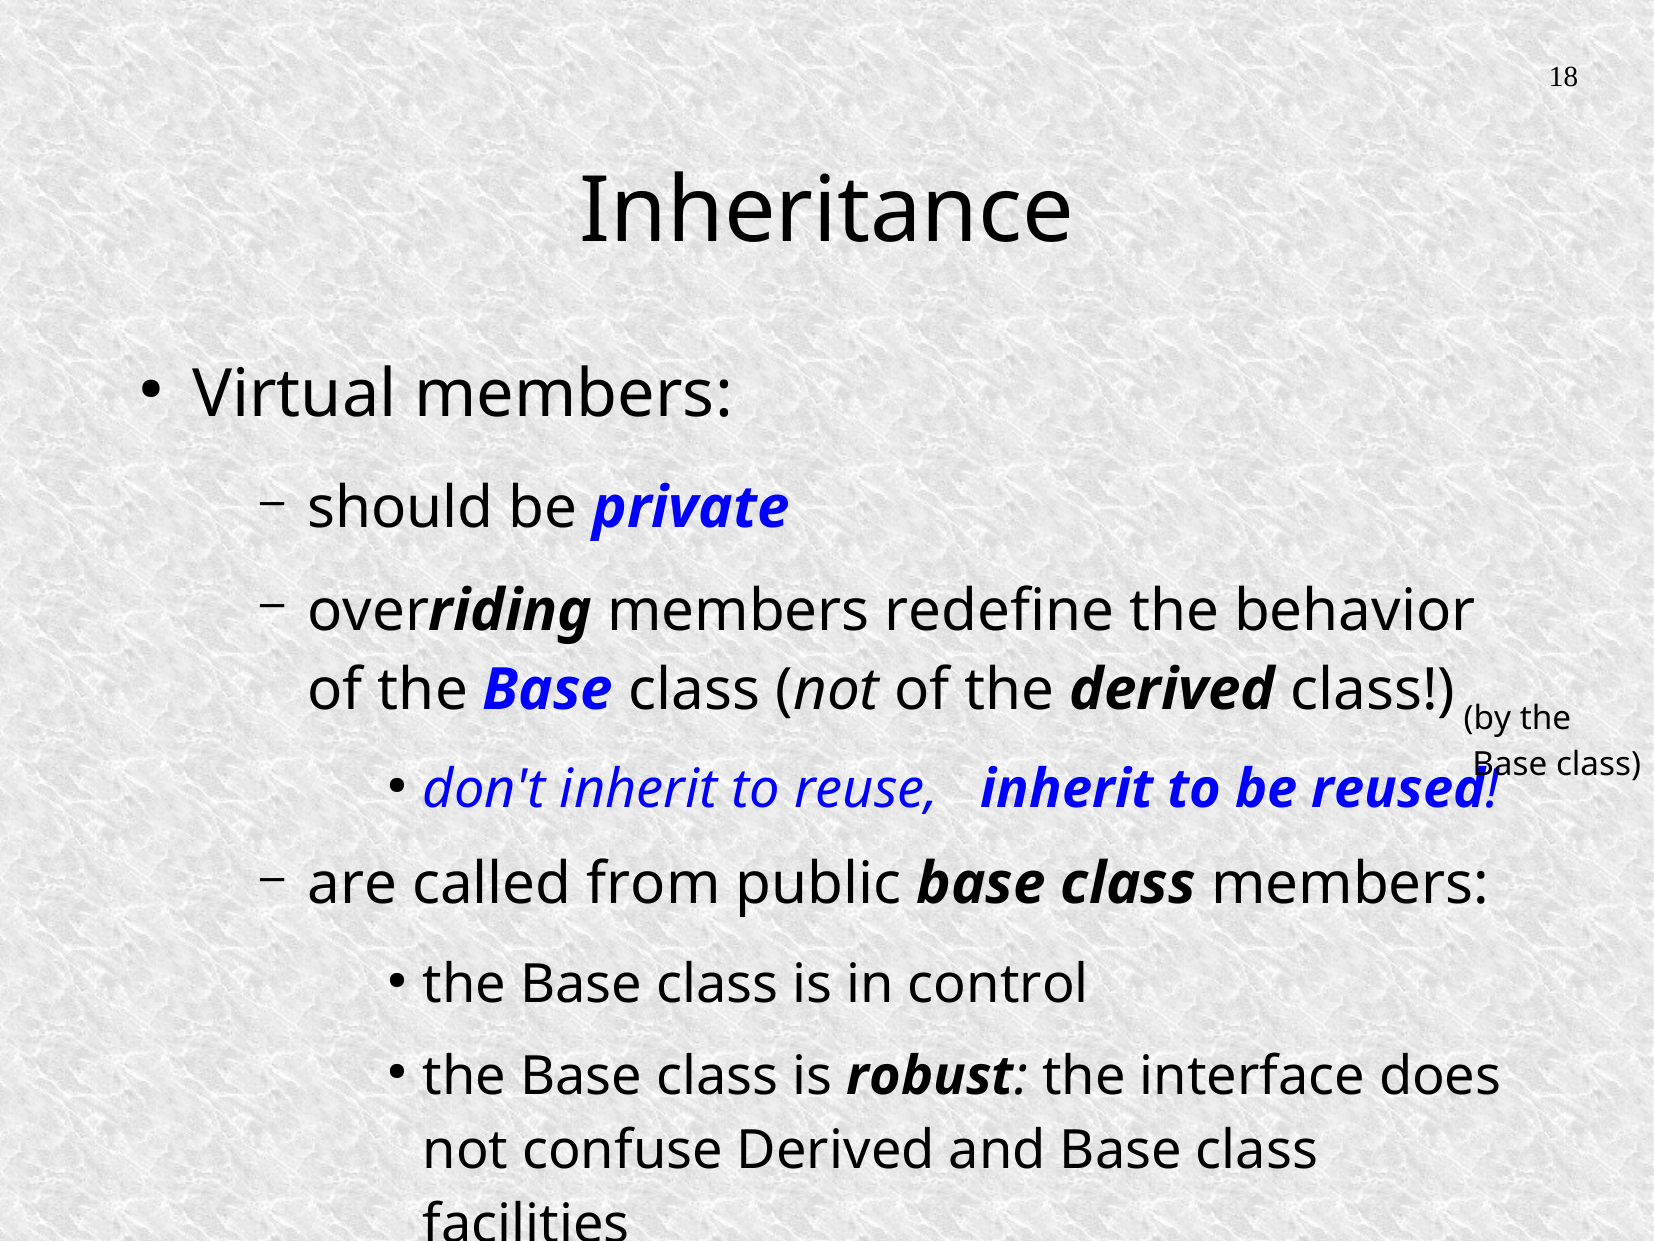

18
# Inheritance
Virtual members:
should be private
overriding members redefine the behavior of the Base class (not of the derived class!)
don't inherit to reuse, inherit to be reused!
are called from public base class members:
the Base class is in control
the Base class is robust: the interface does not confuse Derived and Base class facilities
redefinition- and user-interfaces are separated
(by the
 Base class)